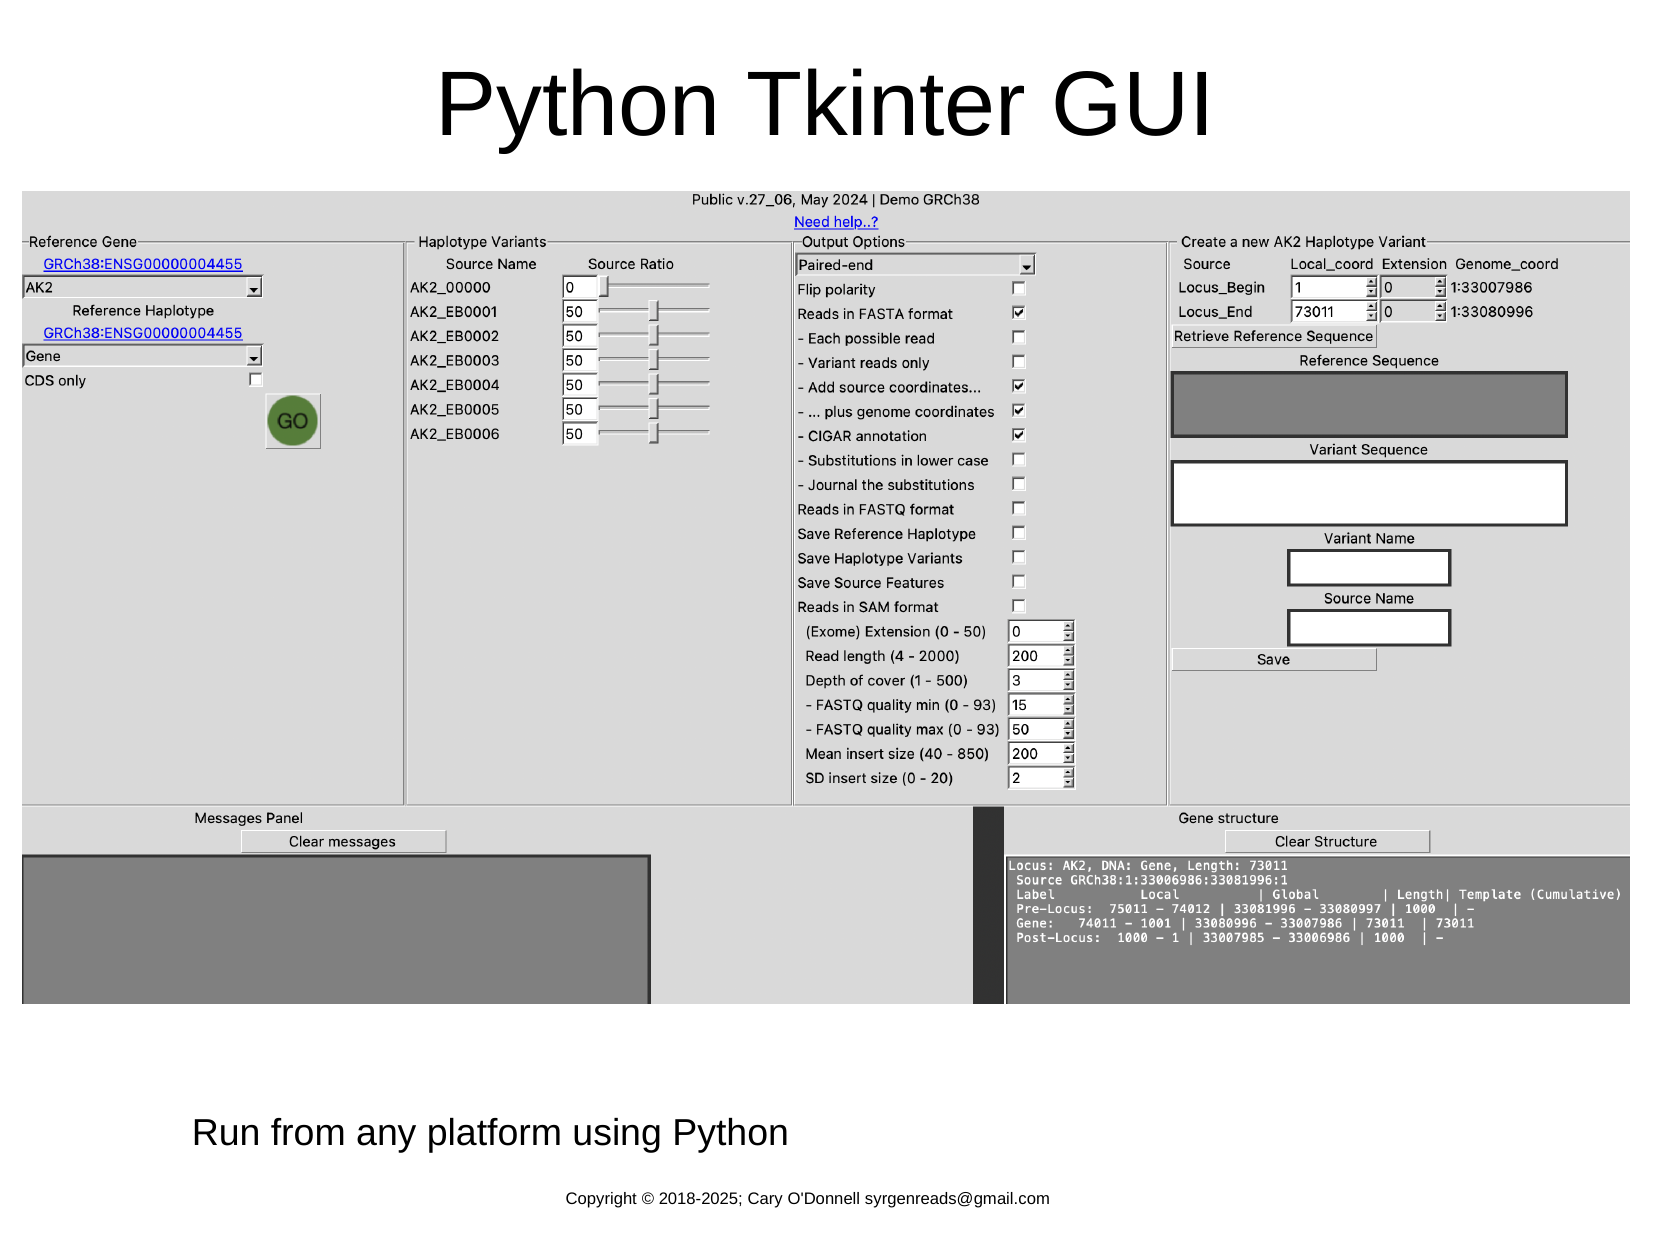

# Python Tkinter GUI
Run from any platform using Python